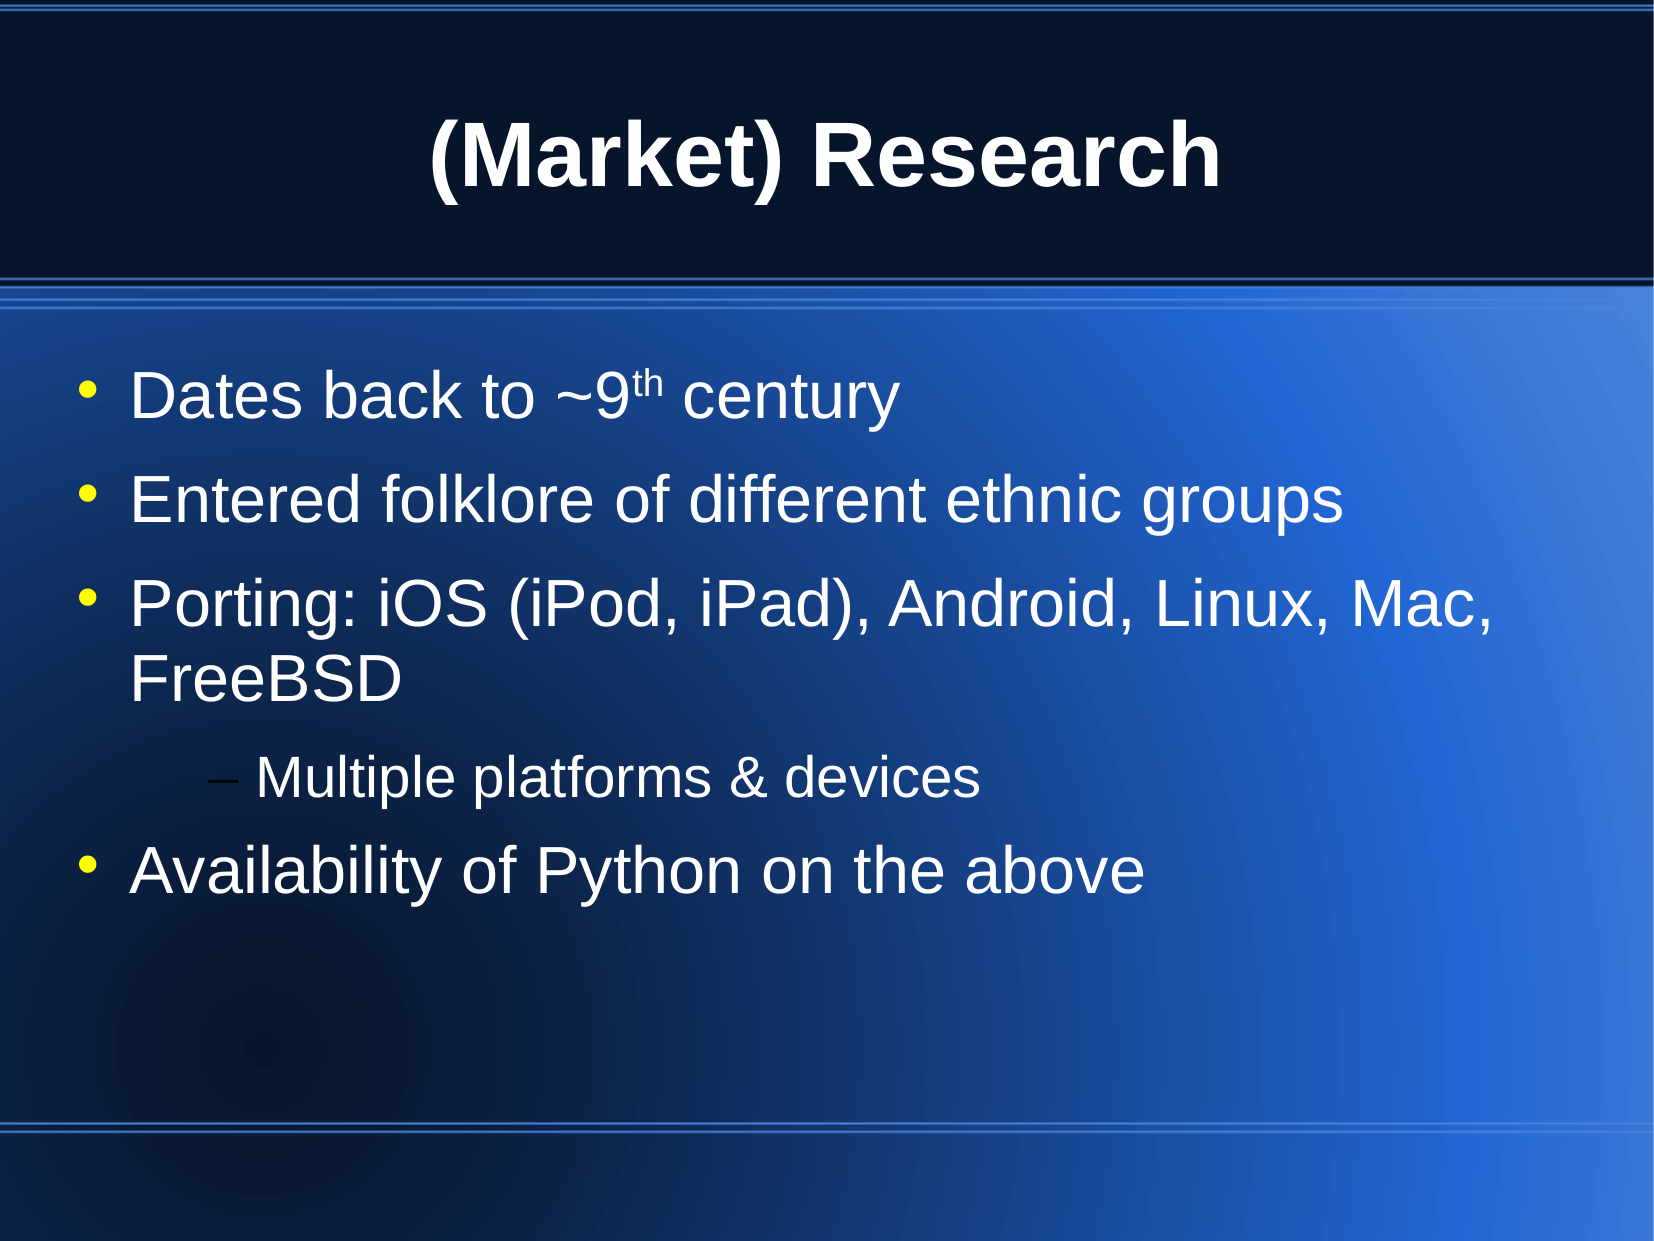

# (Market) Research
Dates back to ~9th century
Entered folklore of different ethnic groups
Porting: iOS (iPod, iPad), Android, Linux, Mac, FreeBSD
Multiple platforms & devices
Availability of Python on the above